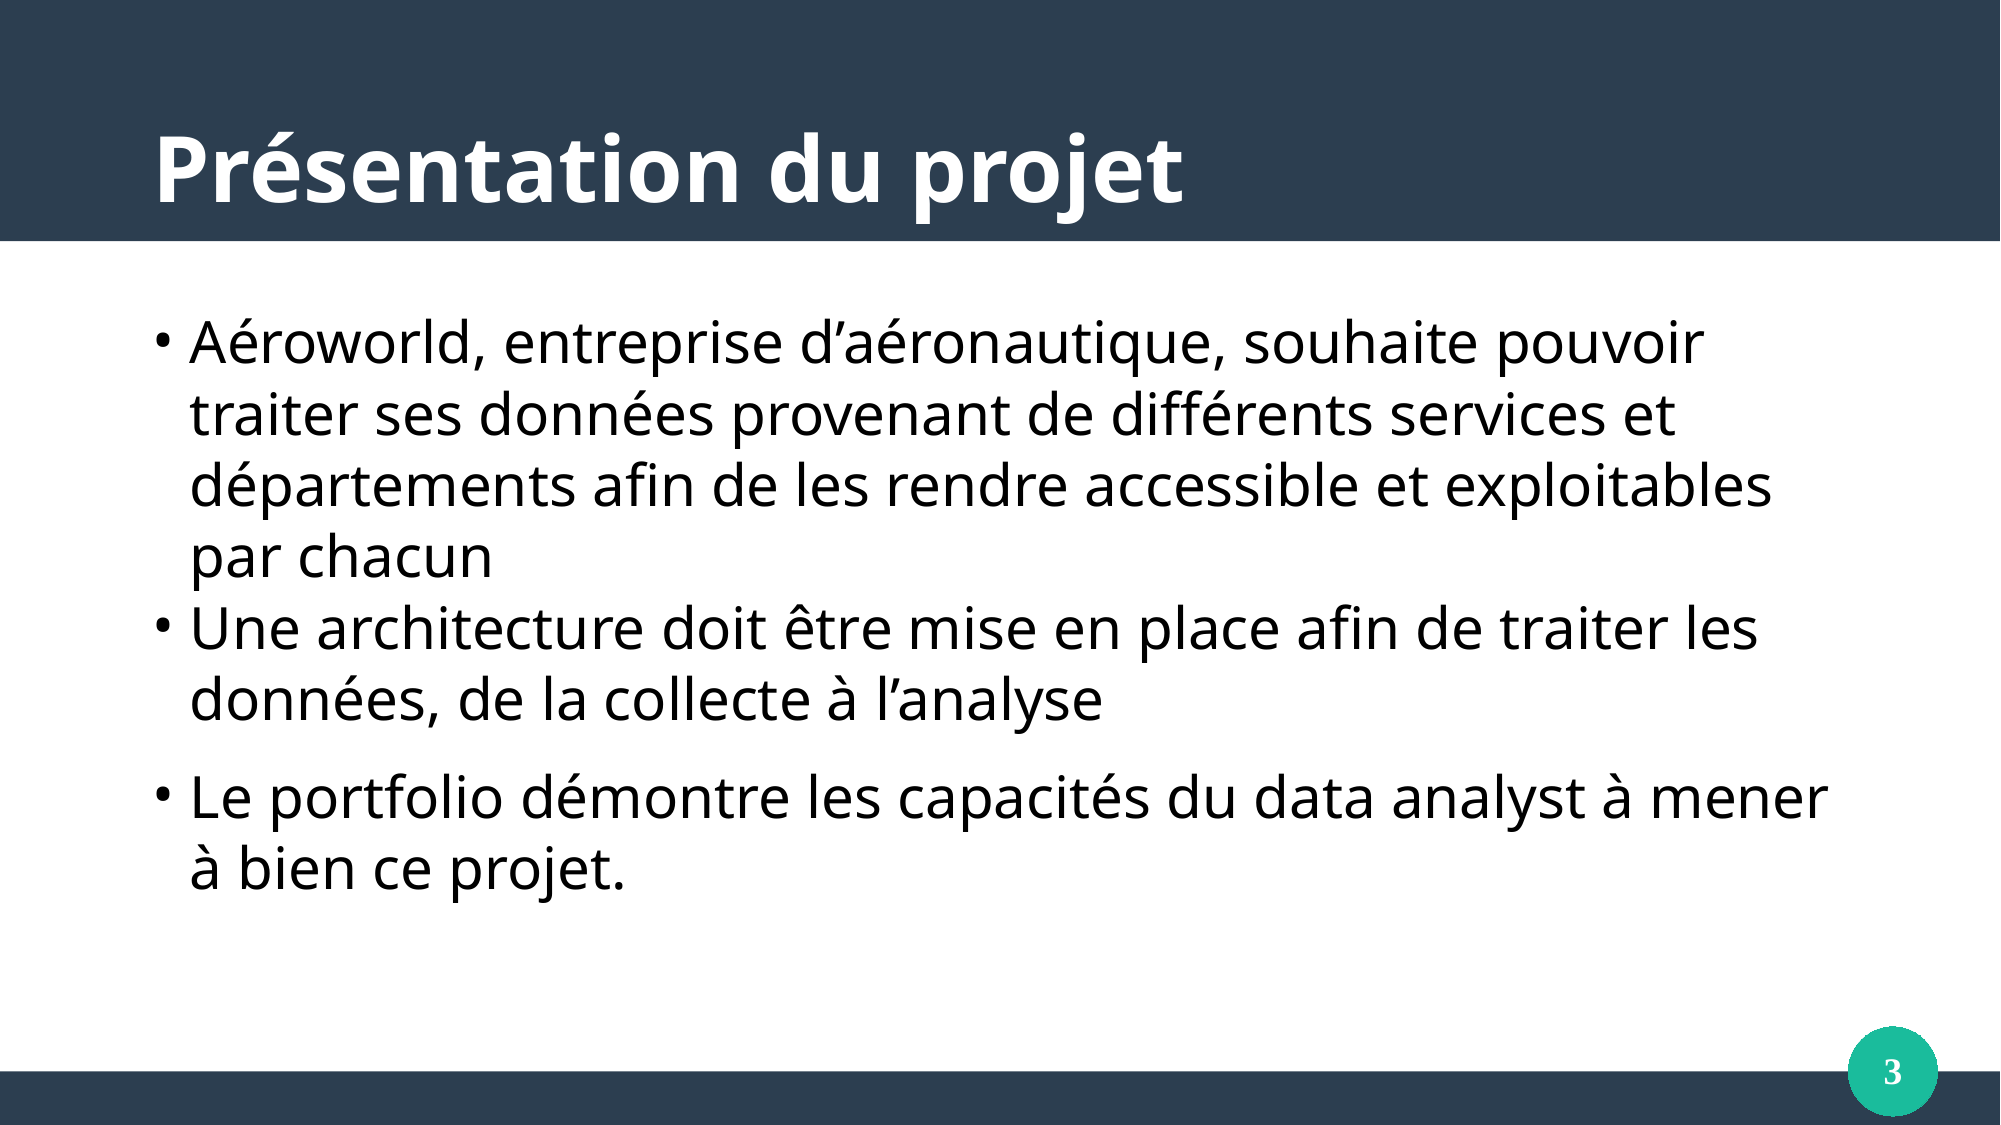

# Présentation du projet
Aéroworld, entreprise d’aéronautique, souhaite pouvoir traiter ses données provenant de différents services et départements afin de les rendre accessible et exploitables par chacun
Une architecture doit être mise en place afin de traiter les données, de la collecte à l’analyse
Le portfolio démontre les capacités du data analyst à mener à bien ce projet.
3